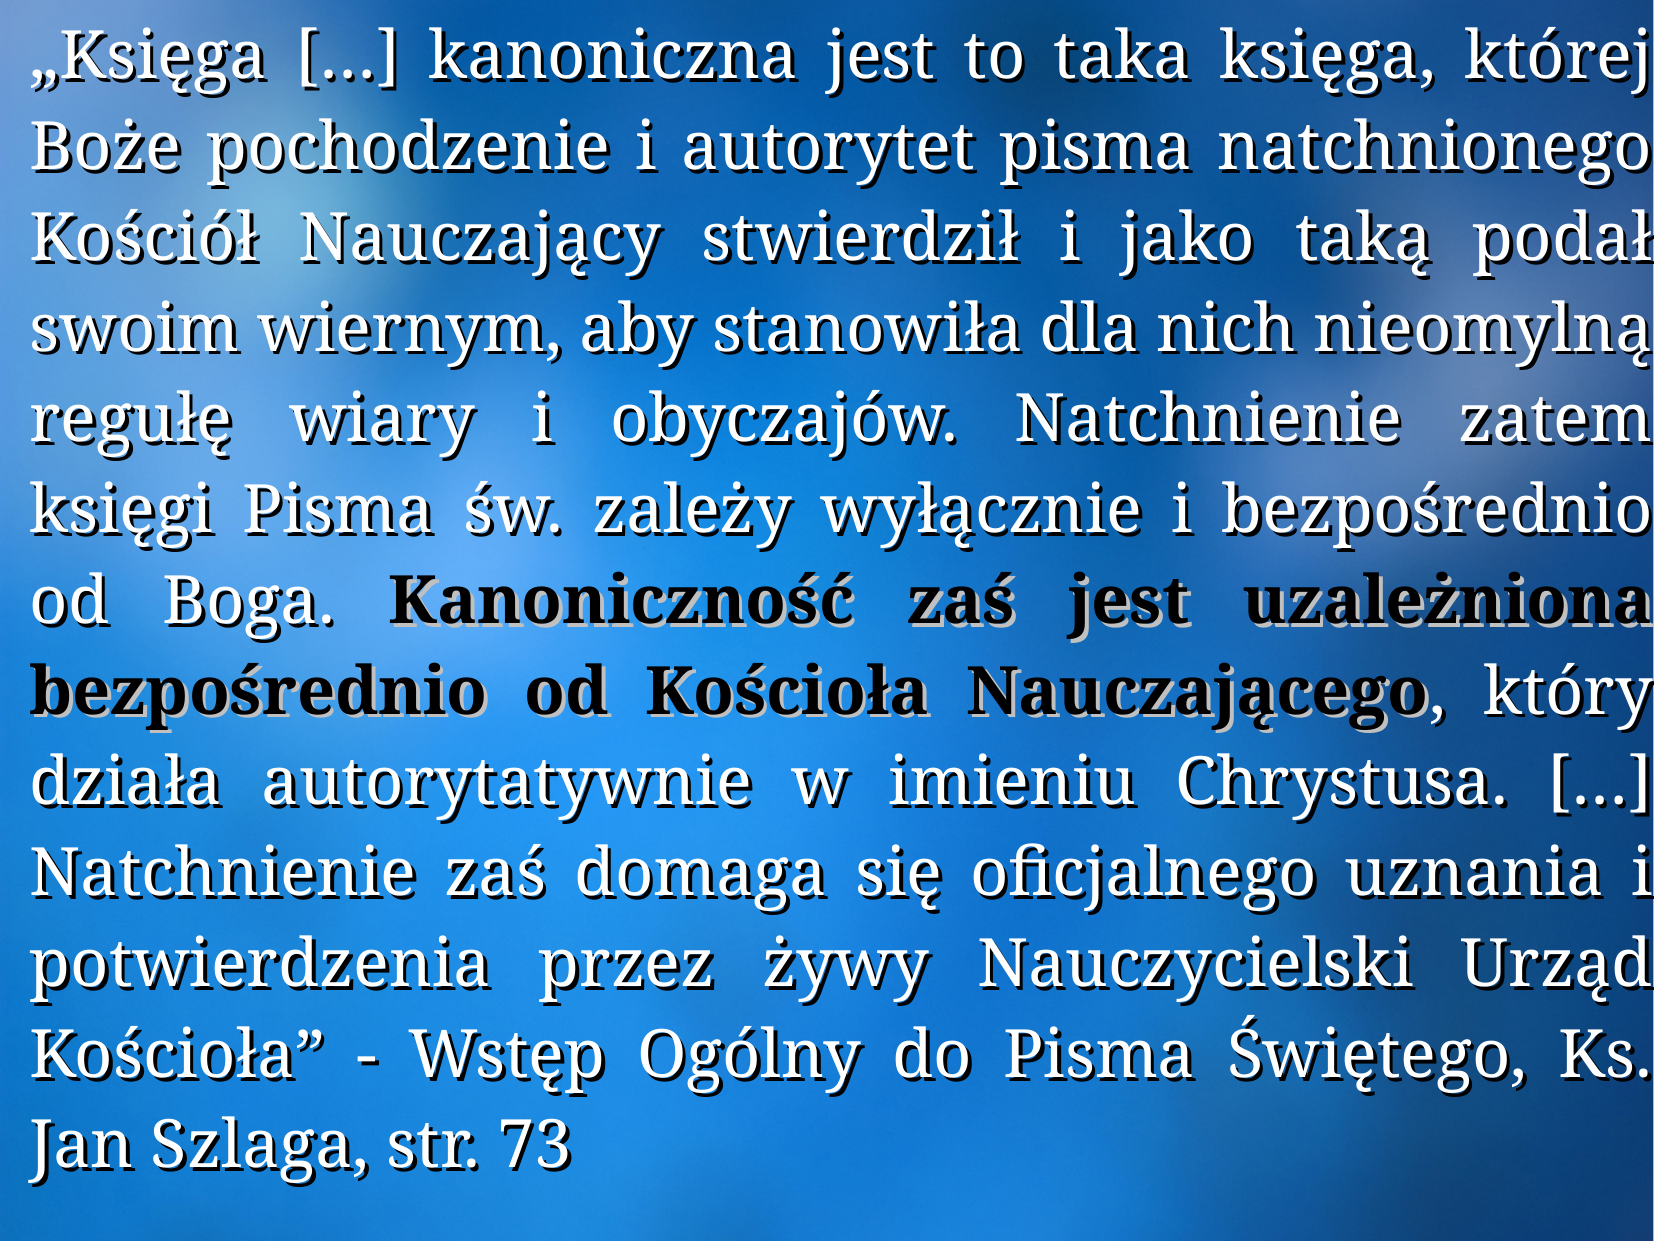

# „Księga […] kanoniczna jest to taka księga, której Boże pochodzenie i autorytet pisma natchnionego Kościół Nauczający stwierdził i jako taką podał swoim wiernym, aby stanowiła dla nich nieomylną regułę wiary i obyczajów. Natchnienie zatem księgi Pisma św. zależy wyłącznie i bezpośrednio od Boga. Kanoniczność zaś jest uzależniona bezpośrednio od Kościoła Nauczającego, który działa autorytatywnie w imieniu Chrystusa. […] Natchnienie zaś domaga się oficjalnego uznania i potwierdzenia przez żywy Nauczycielski Urząd Kościoła” - Wstęp Ogólny do Pisma Świętego, Ks. Jan Szlaga, str. 73